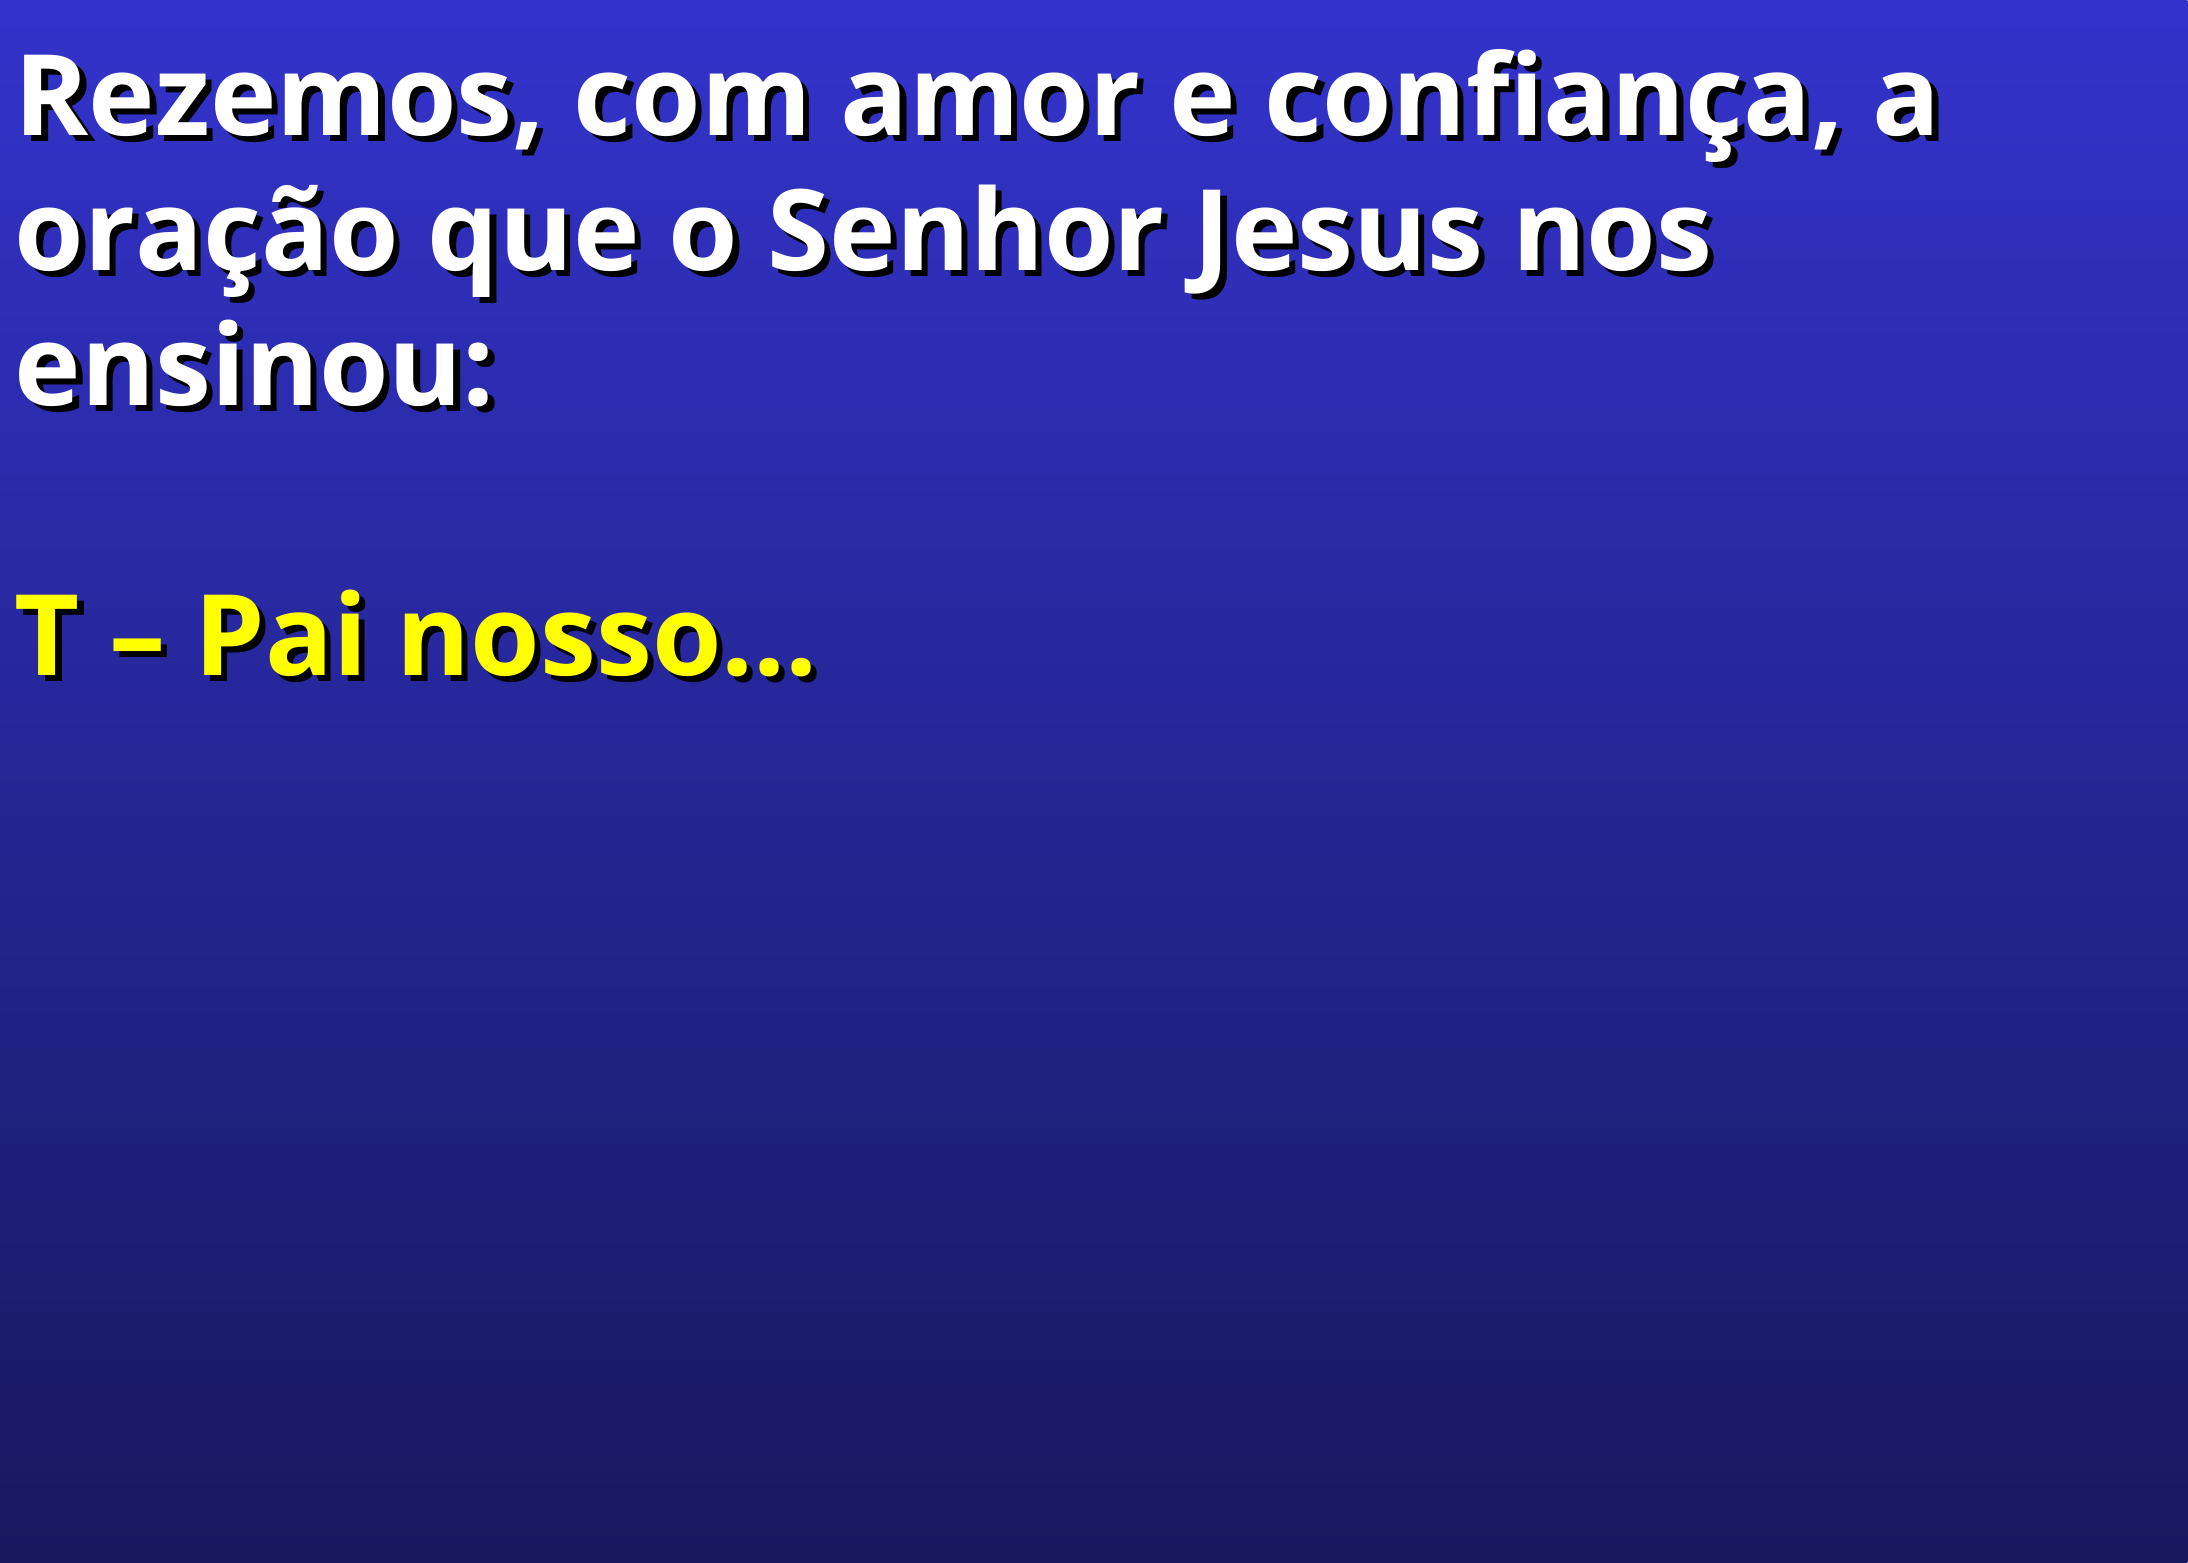

Rezemos, com amor e confiança, a oração que o Senhor Jesus nos ensinou:
T – Pai nosso...